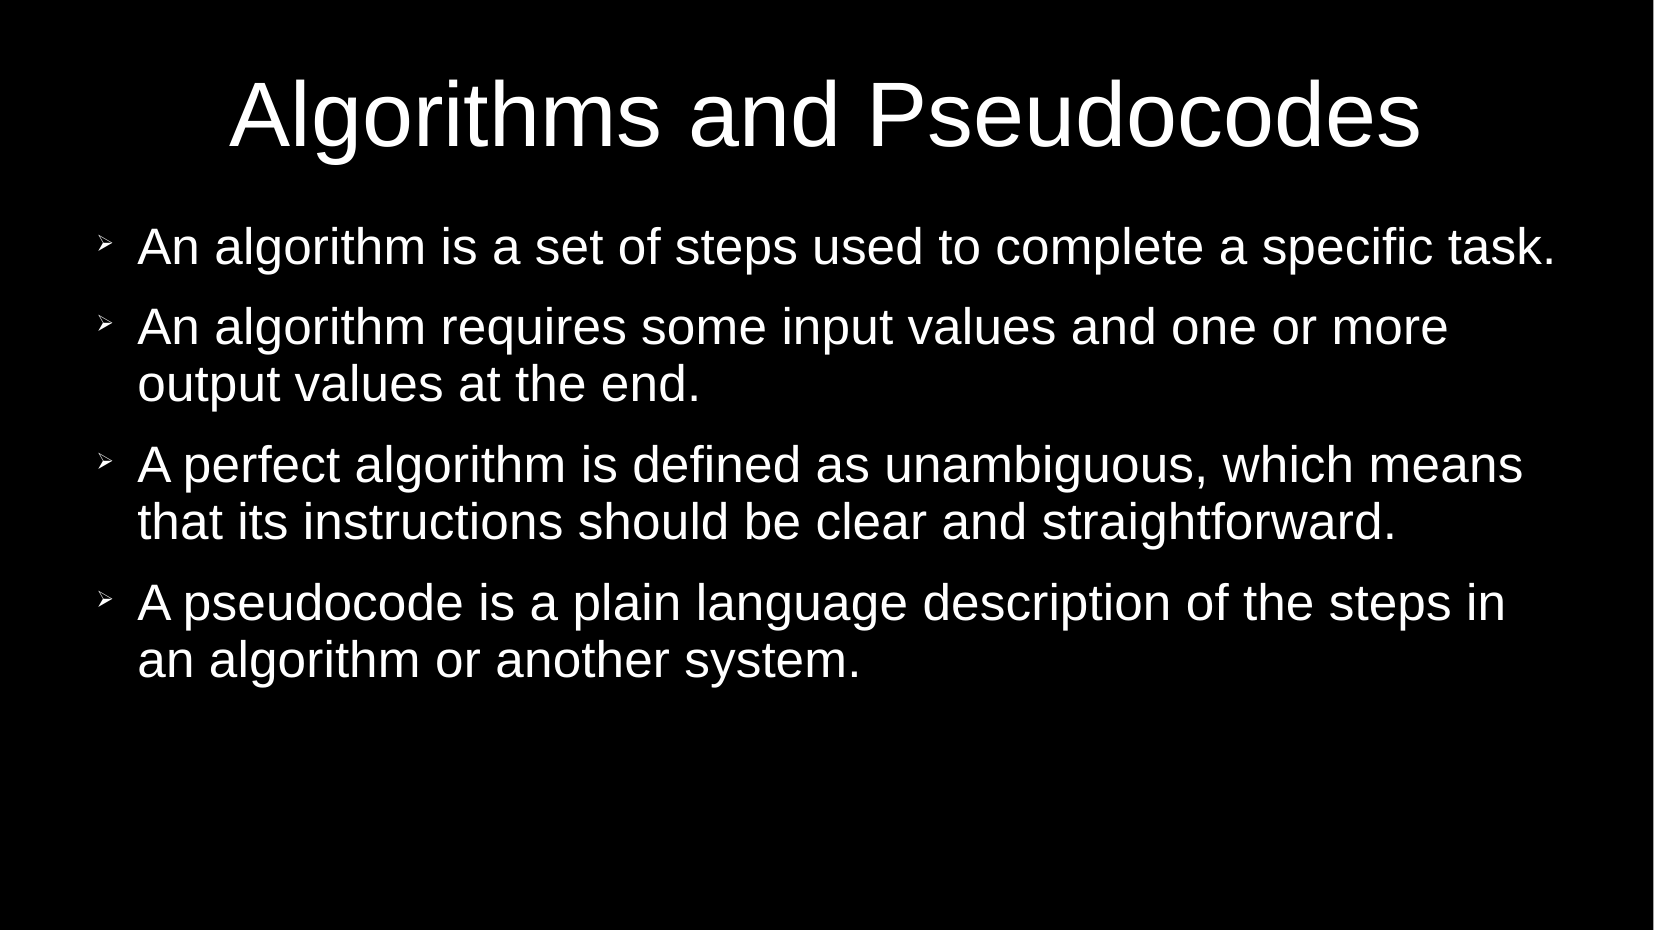

# Algorithms and Pseudocodes
An algorithm is a set of steps used to complete a specific task.
An algorithm requires some input values and one or more output values at the end.
A perfect algorithm is defined as unambiguous, which means that its instructions should be clear and straightforward.
A pseudocode is a plain language description of the steps in an algorithm or another system.